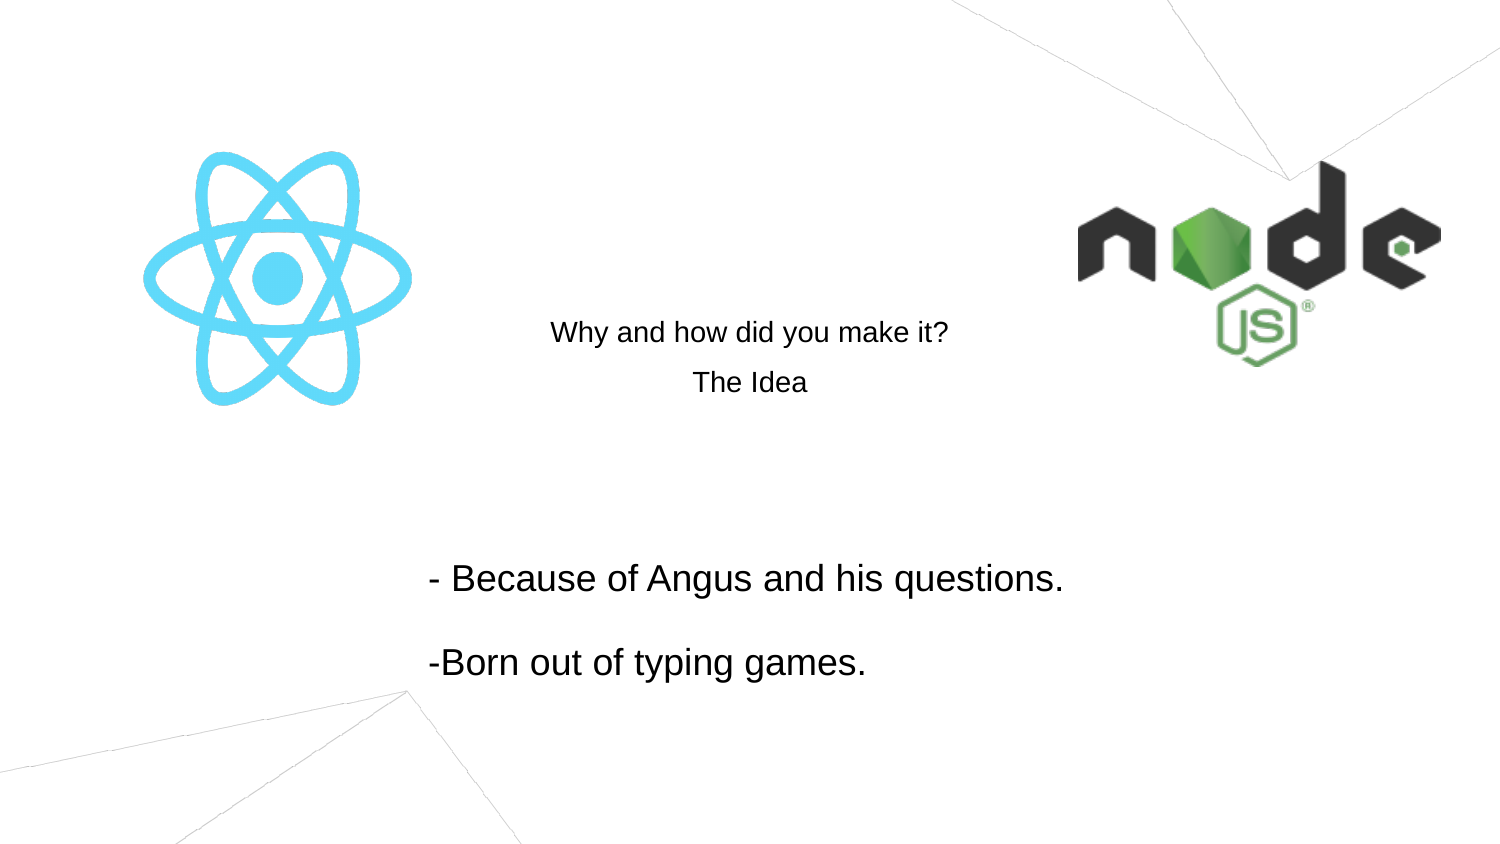

# Why and how did you make it?
The Idea
- Because of Angus and his questions.
-Born out of typing games.